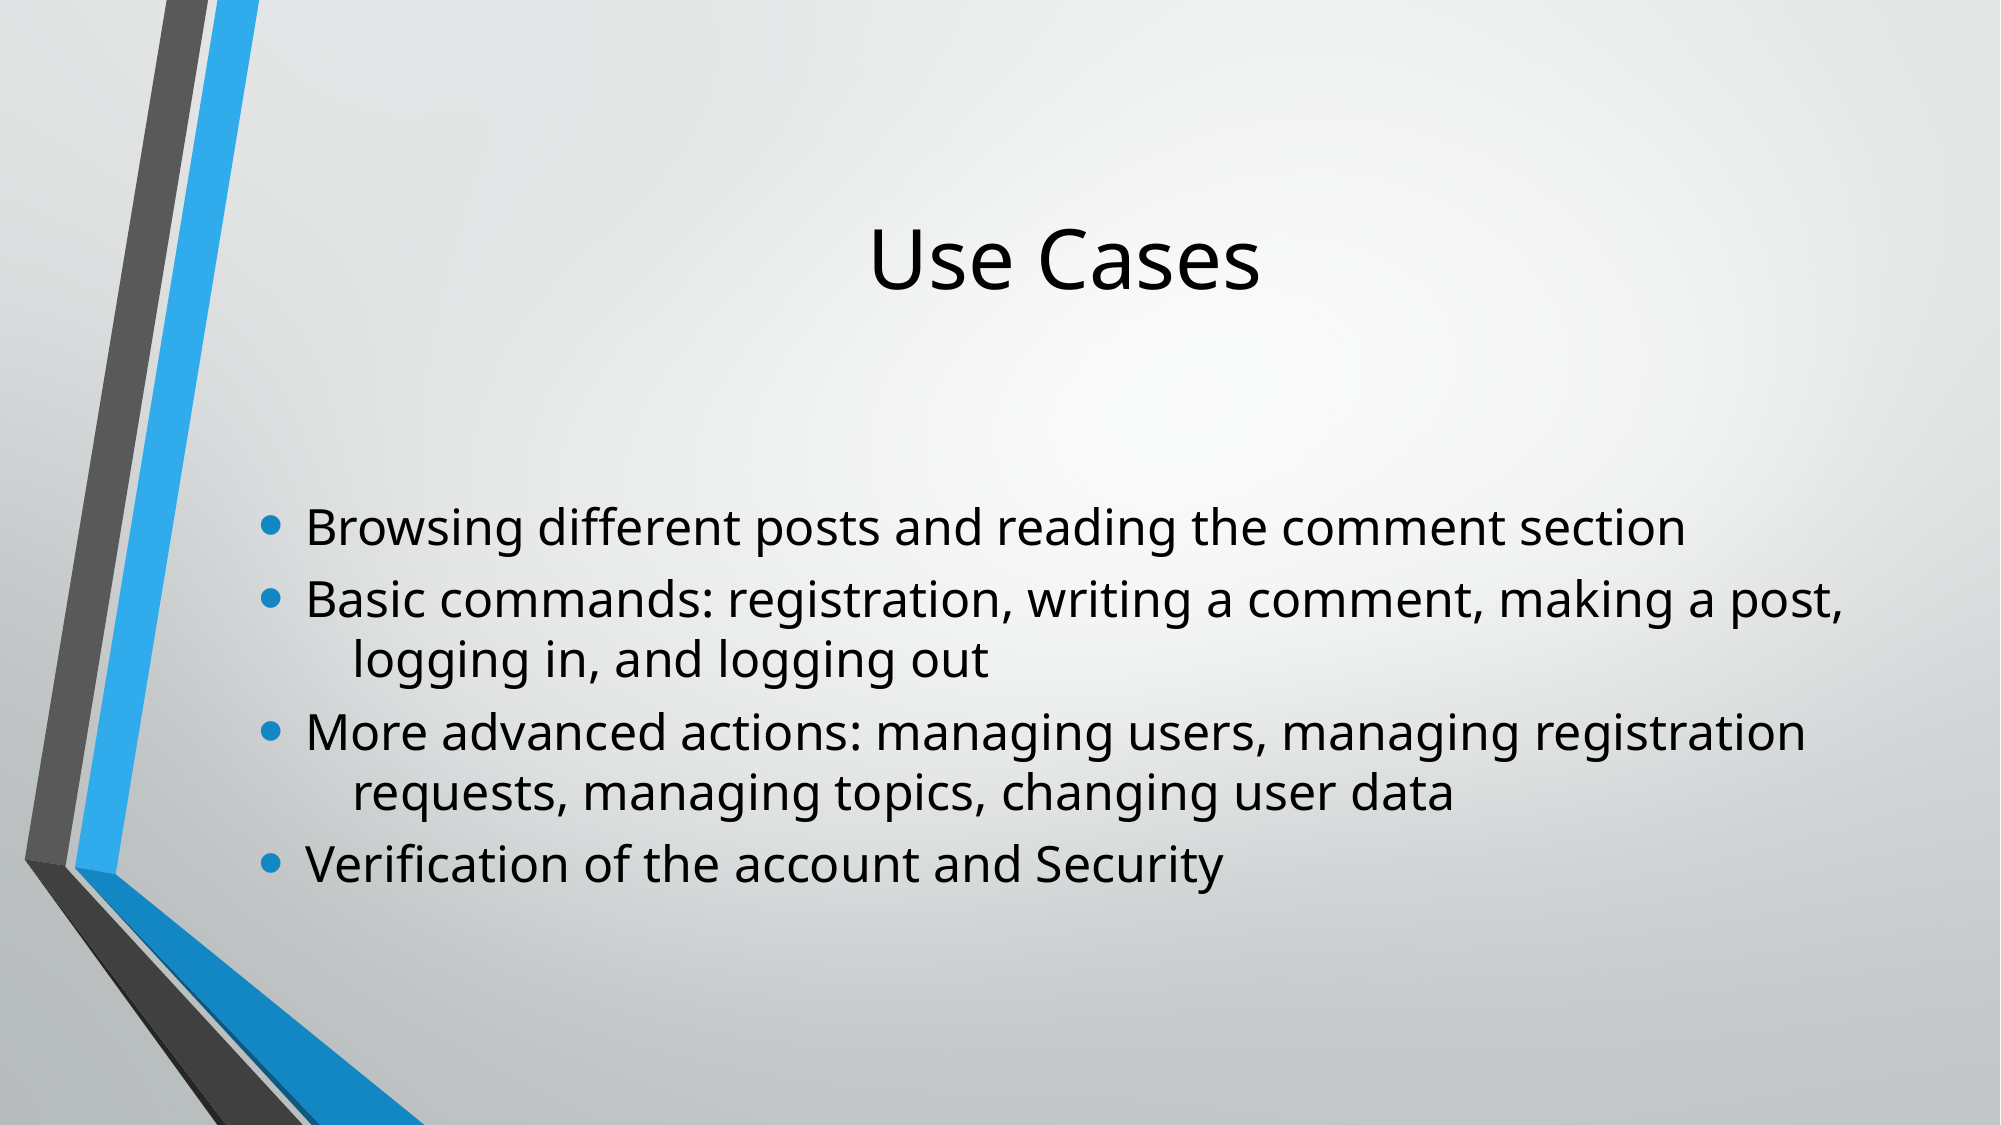

# Use Cases
Browsing different posts and reading the comment section
Basic commands: registration, writing a comment, making a post, logging in, and logging out
More advanced actions: managing users, managing registration requests, managing topics, changing user data
Verification of the account and Security